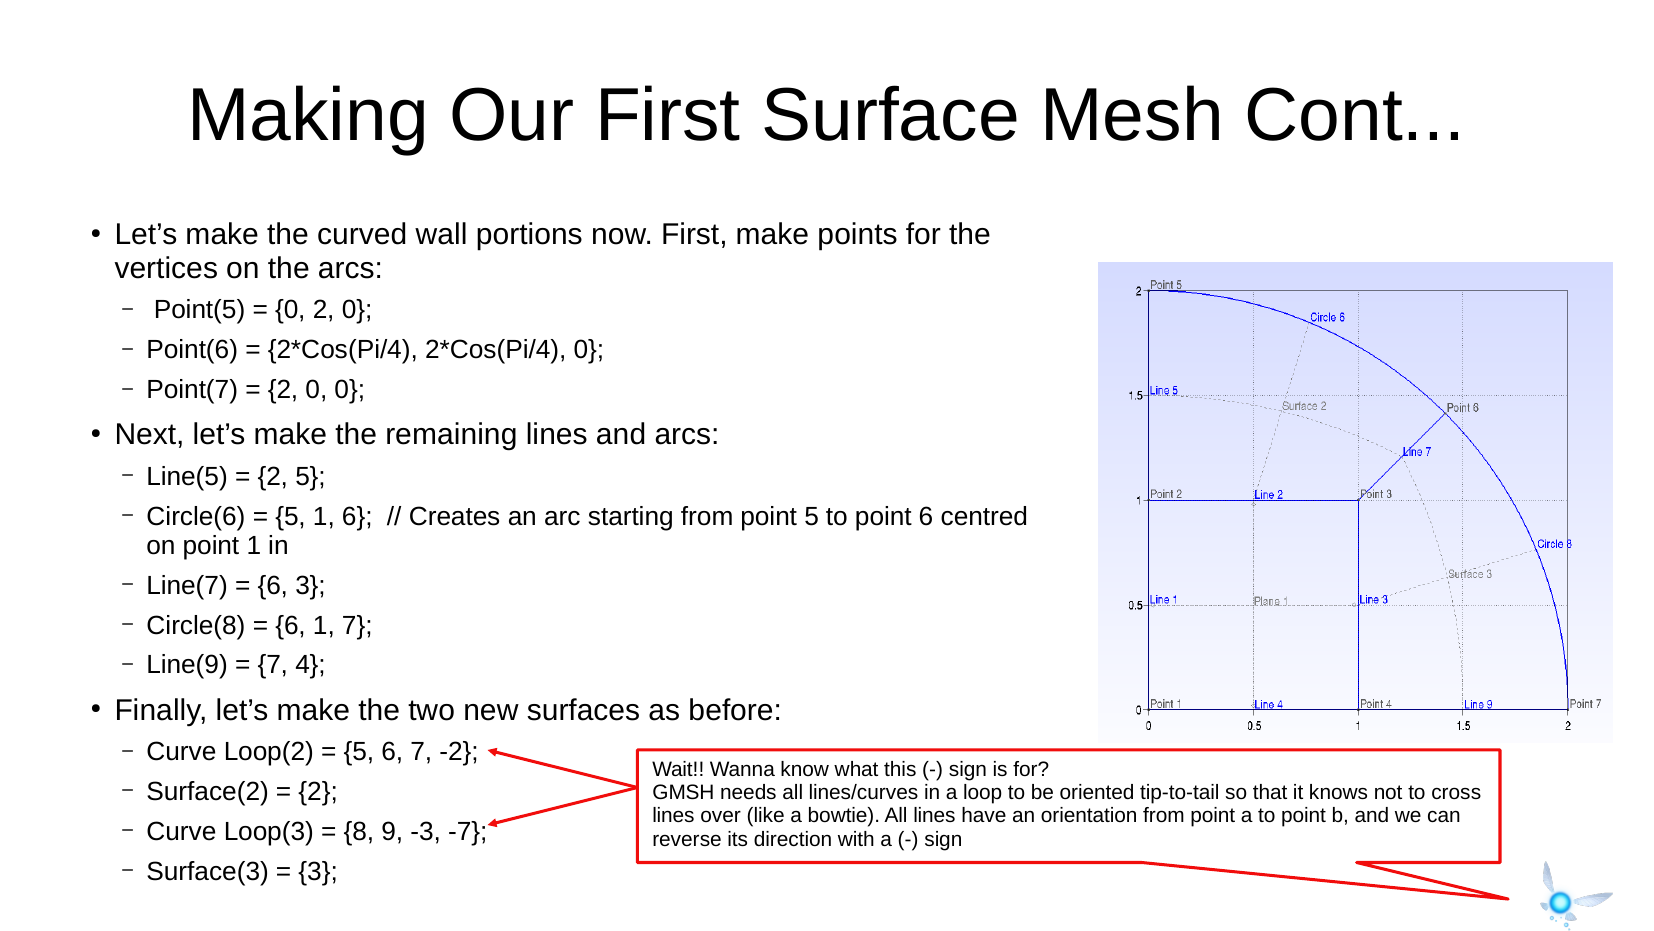

# Making Our First Surface Mesh Cont...
Let’s make the curved wall portions now. First, make points for the vertices on the arcs:
 Point(5) = {0, 2, 0};
Point(6) = {2*Cos(Pi/4), 2*Cos(Pi/4), 0};
Point(7) = {2, 0, 0};
Next, let’s make the remaining lines and arcs:
Line(5) = {2, 5};
Circle(6) = {5, 1, 6}; // Creates an arc starting from point 5 to point 6 centred on point 1 in
Line(7) = {6, 3};
Circle(8) = {6, 1, 7};
Line(9) = {7, 4};
Finally, let’s make the two new surfaces as before:
Curve Loop(2) = {5, 6, 7, -2};
Surface(2) = {2};
Curve Loop(3) = {8, 9, -3, -7};
Surface(3) = {3};
Wait!! Wanna know what this (-) sign is for?
GMSH needs all lines/curves in a loop to be oriented tip-to-tail so that it knows not to cross lines over (like a bowtie). All lines have an orientation from point a to point b, and we can reverse its direction with a (-) sign